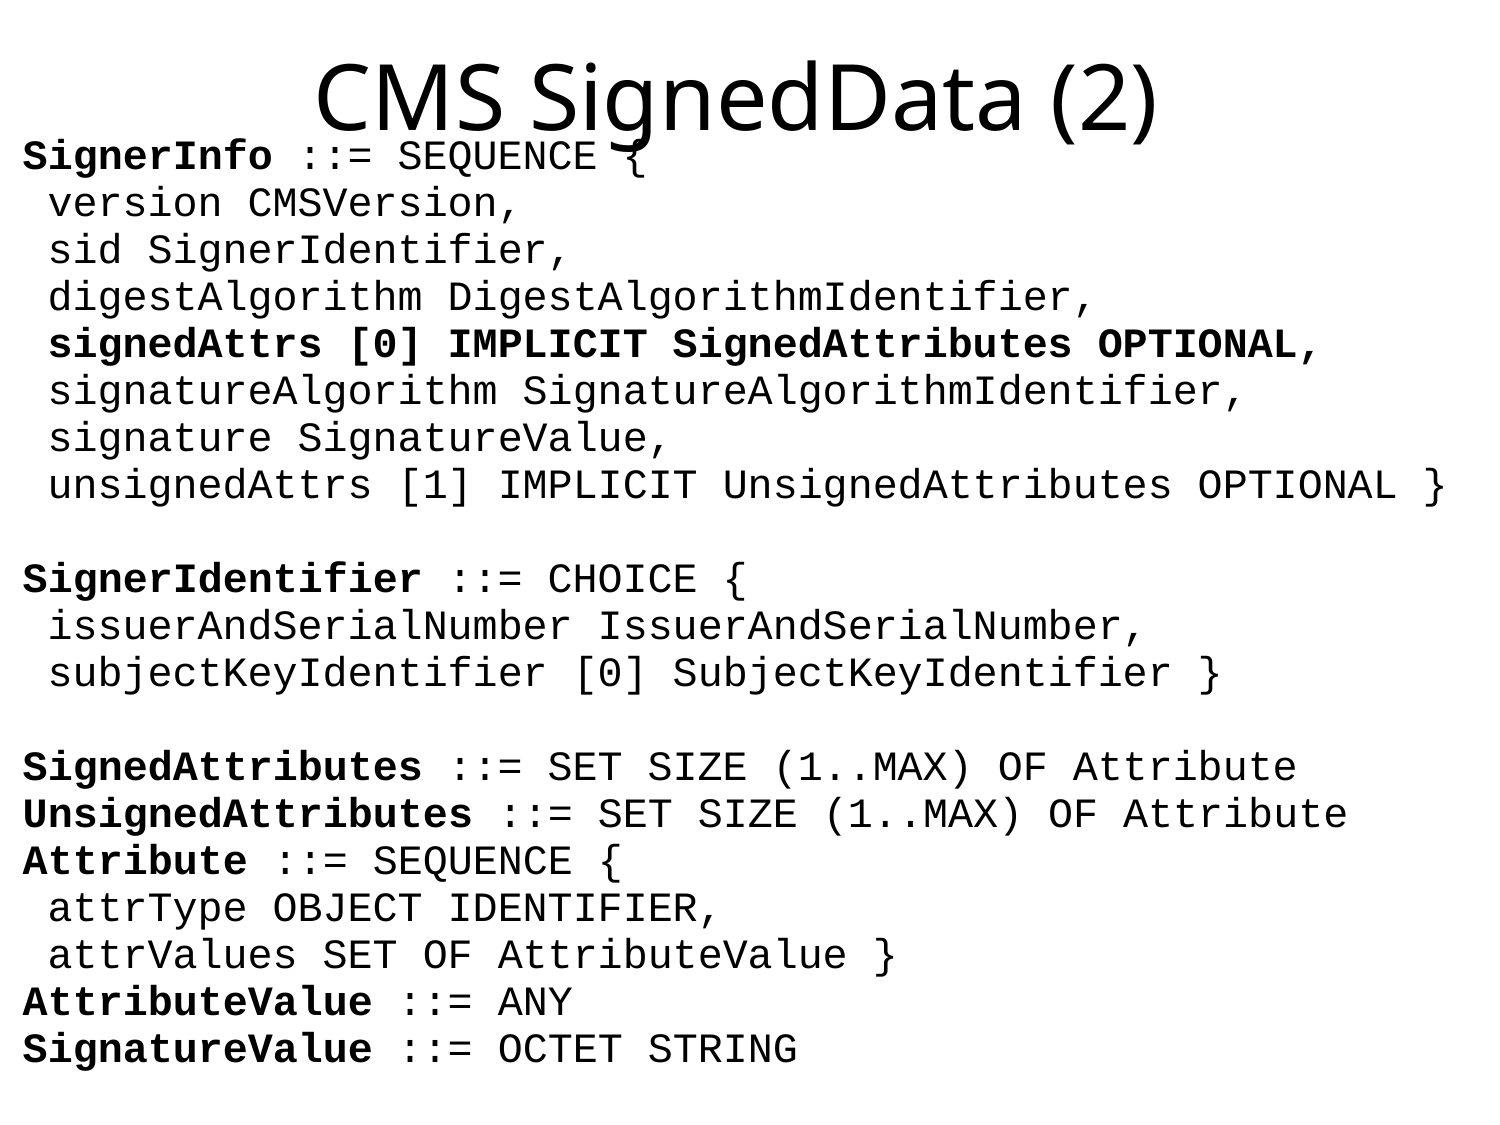

CMS SignedData (2)
SignerInfo ::= SEQUENCE {
 version CMSVersion,
 sid SignerIdentifier,
 digestAlgorithm DigestAlgorithmIdentifier,
 signedAttrs [0] IMPLICIT SignedAttributes OPTIONAL,
 signatureAlgorithm SignatureAlgorithmIdentifier,
 signature SignatureValue,
 unsignedAttrs [1] IMPLICIT UnsignedAttributes OPTIONAL }
SignerIdentifier ::= CHOICE {
 issuerAndSerialNumber IssuerAndSerialNumber,
 subjectKeyIdentifier [0] SubjectKeyIdentifier }
SignedAttributes ::= SET SIZE (1..MAX) OF Attribute
UnsignedAttributes ::= SET SIZE (1..MAX) OF Attribute
Attribute ::= SEQUENCE {
 attrType OBJECT IDENTIFIER,
 attrValues SET OF AttributeValue }
AttributeValue ::= ANY
SignatureValue ::= OCTET STRING